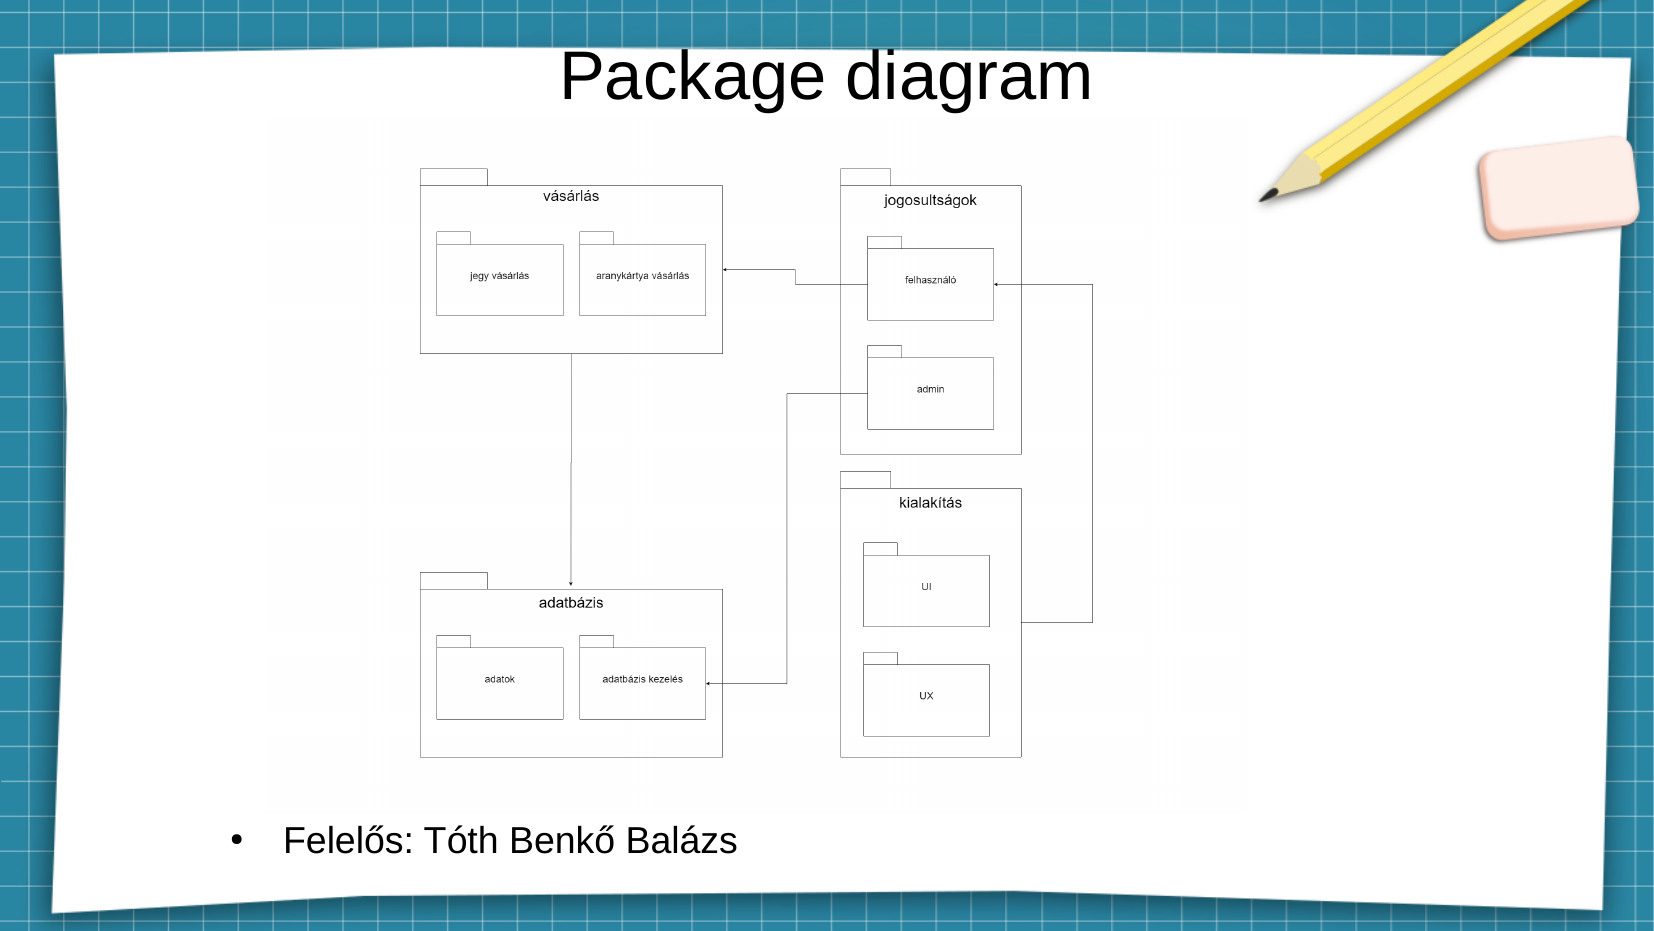

# Package diagram
Felelős: Tóth Benkő Balázs